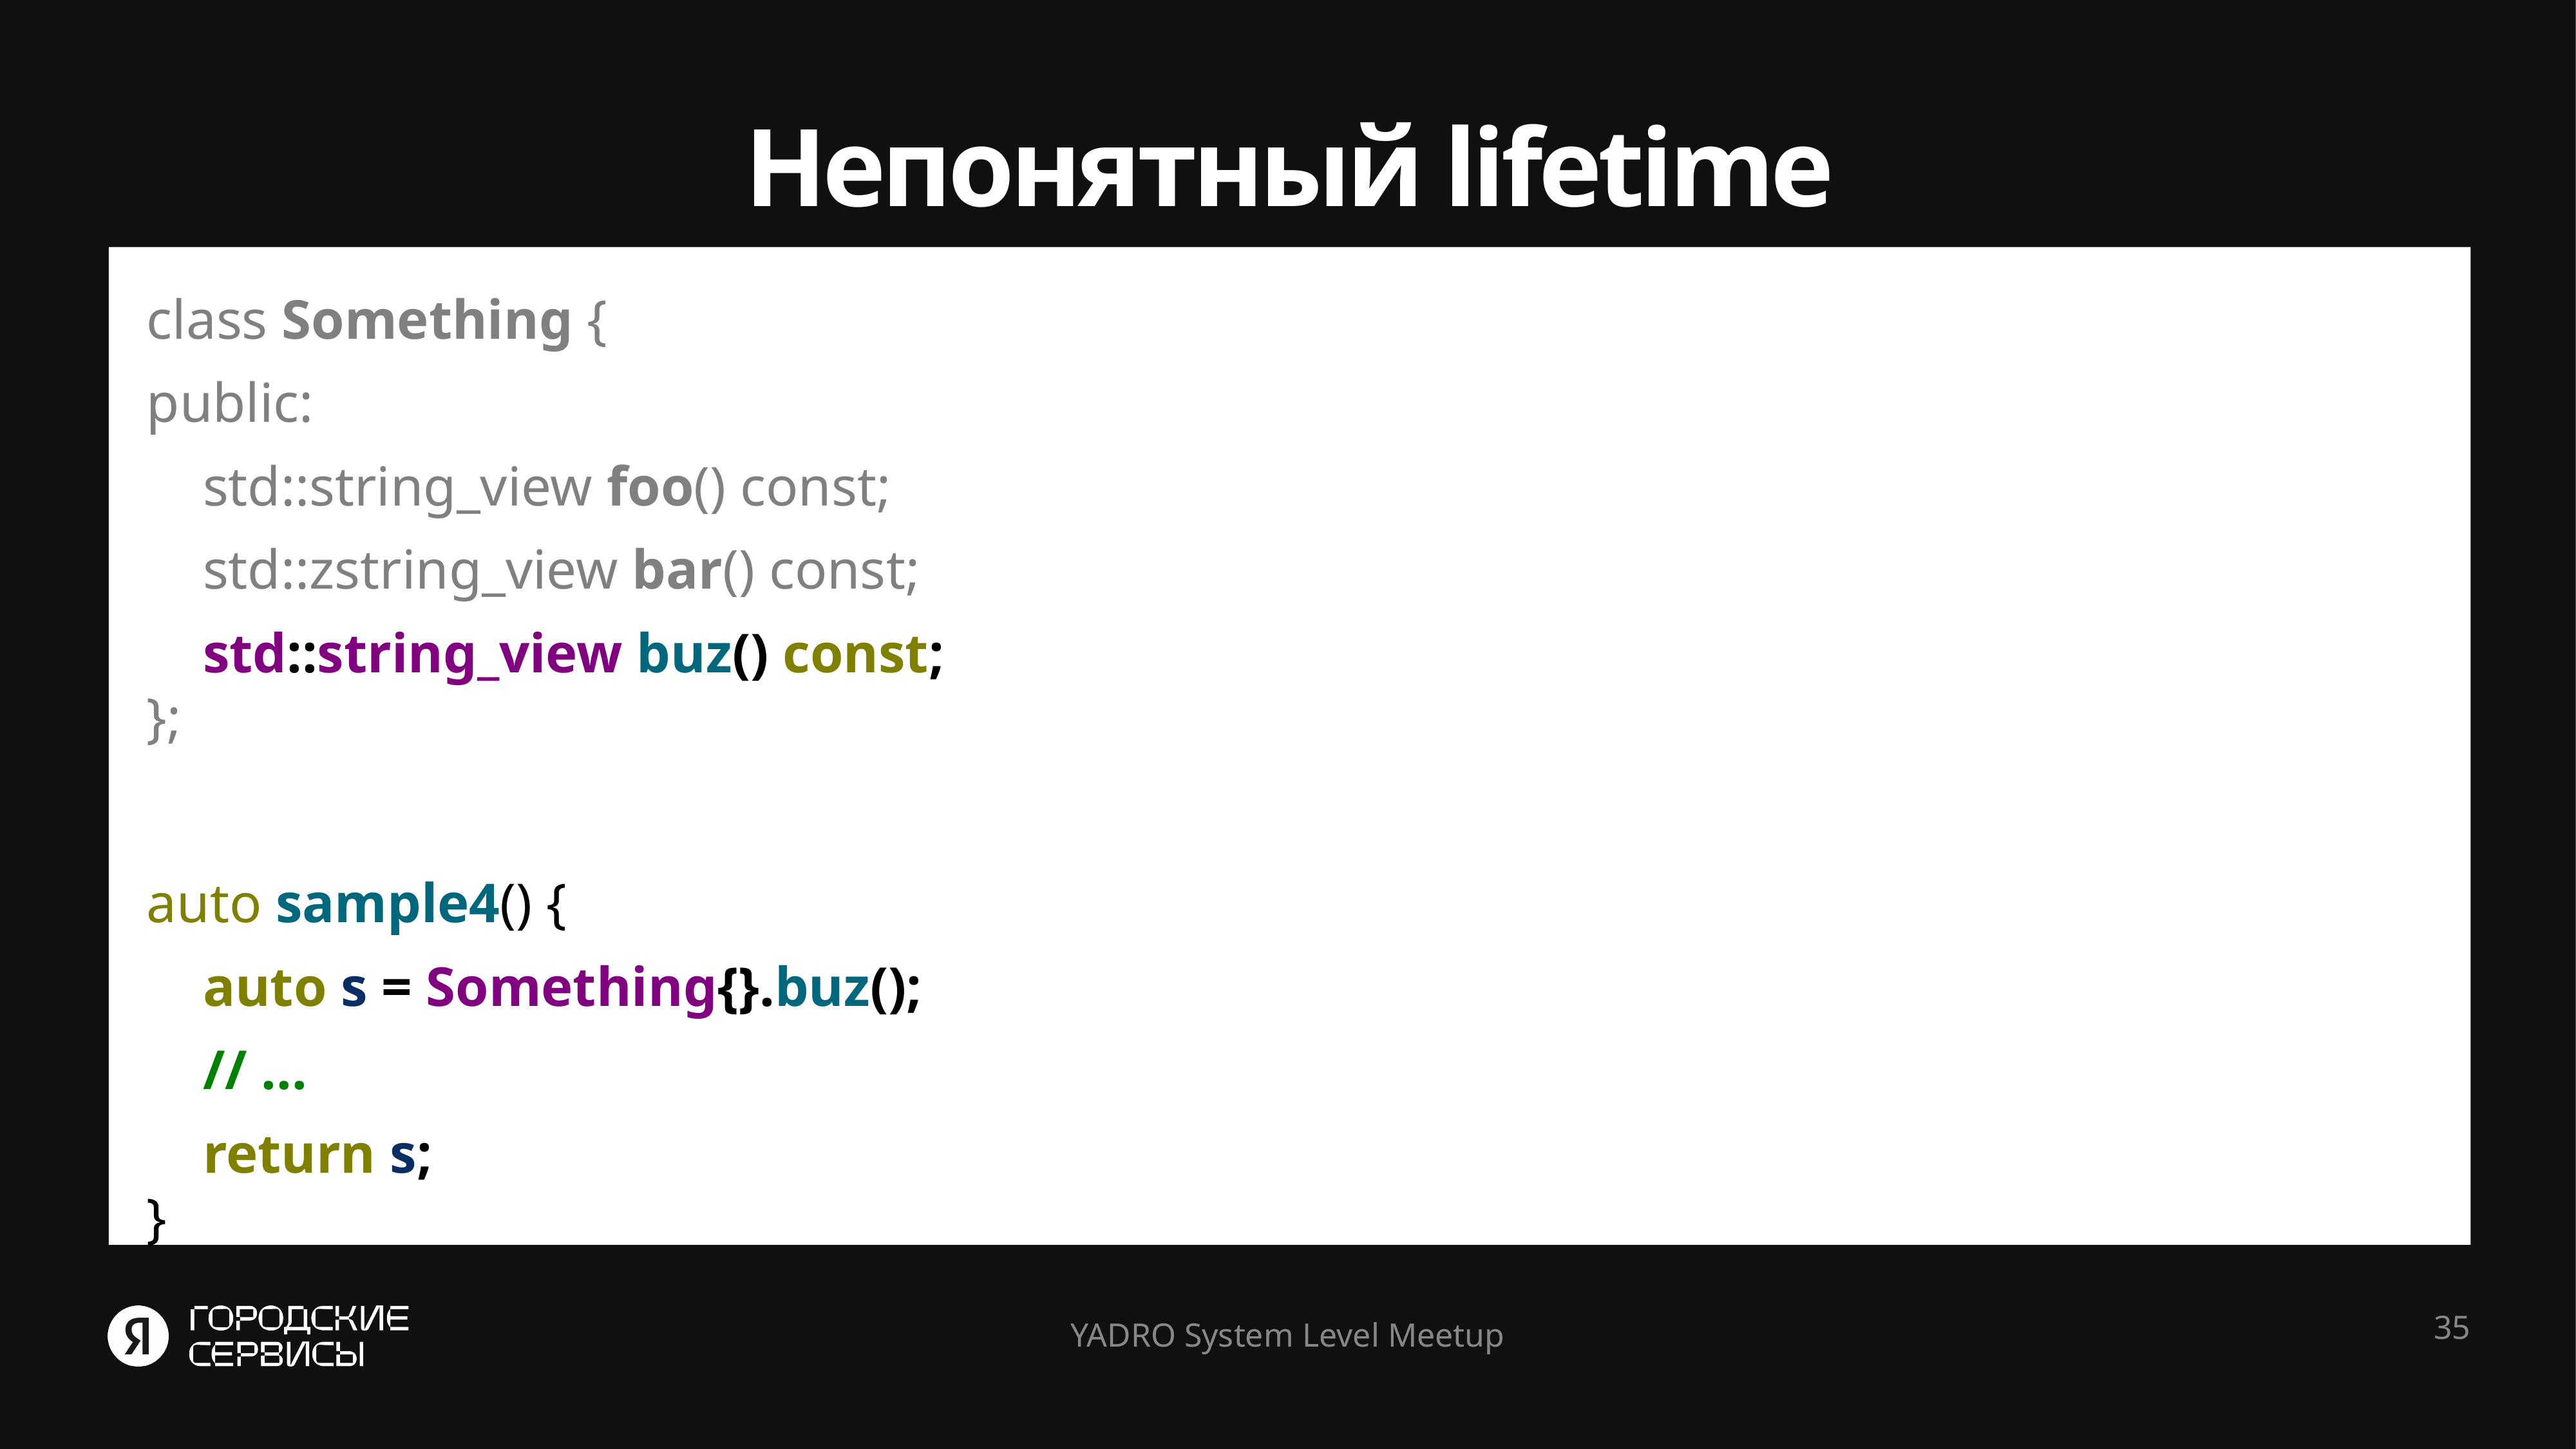

Непонятный lifetime
# class Something {
public:
 std::string_view foo() const;
 std::zstring_view bar() const;
 std::string_view buz() const;
};
auto sample4() {
 auto s = Something{}.buz();
 // ...
 return s;
}
YADRO System Level Meetup